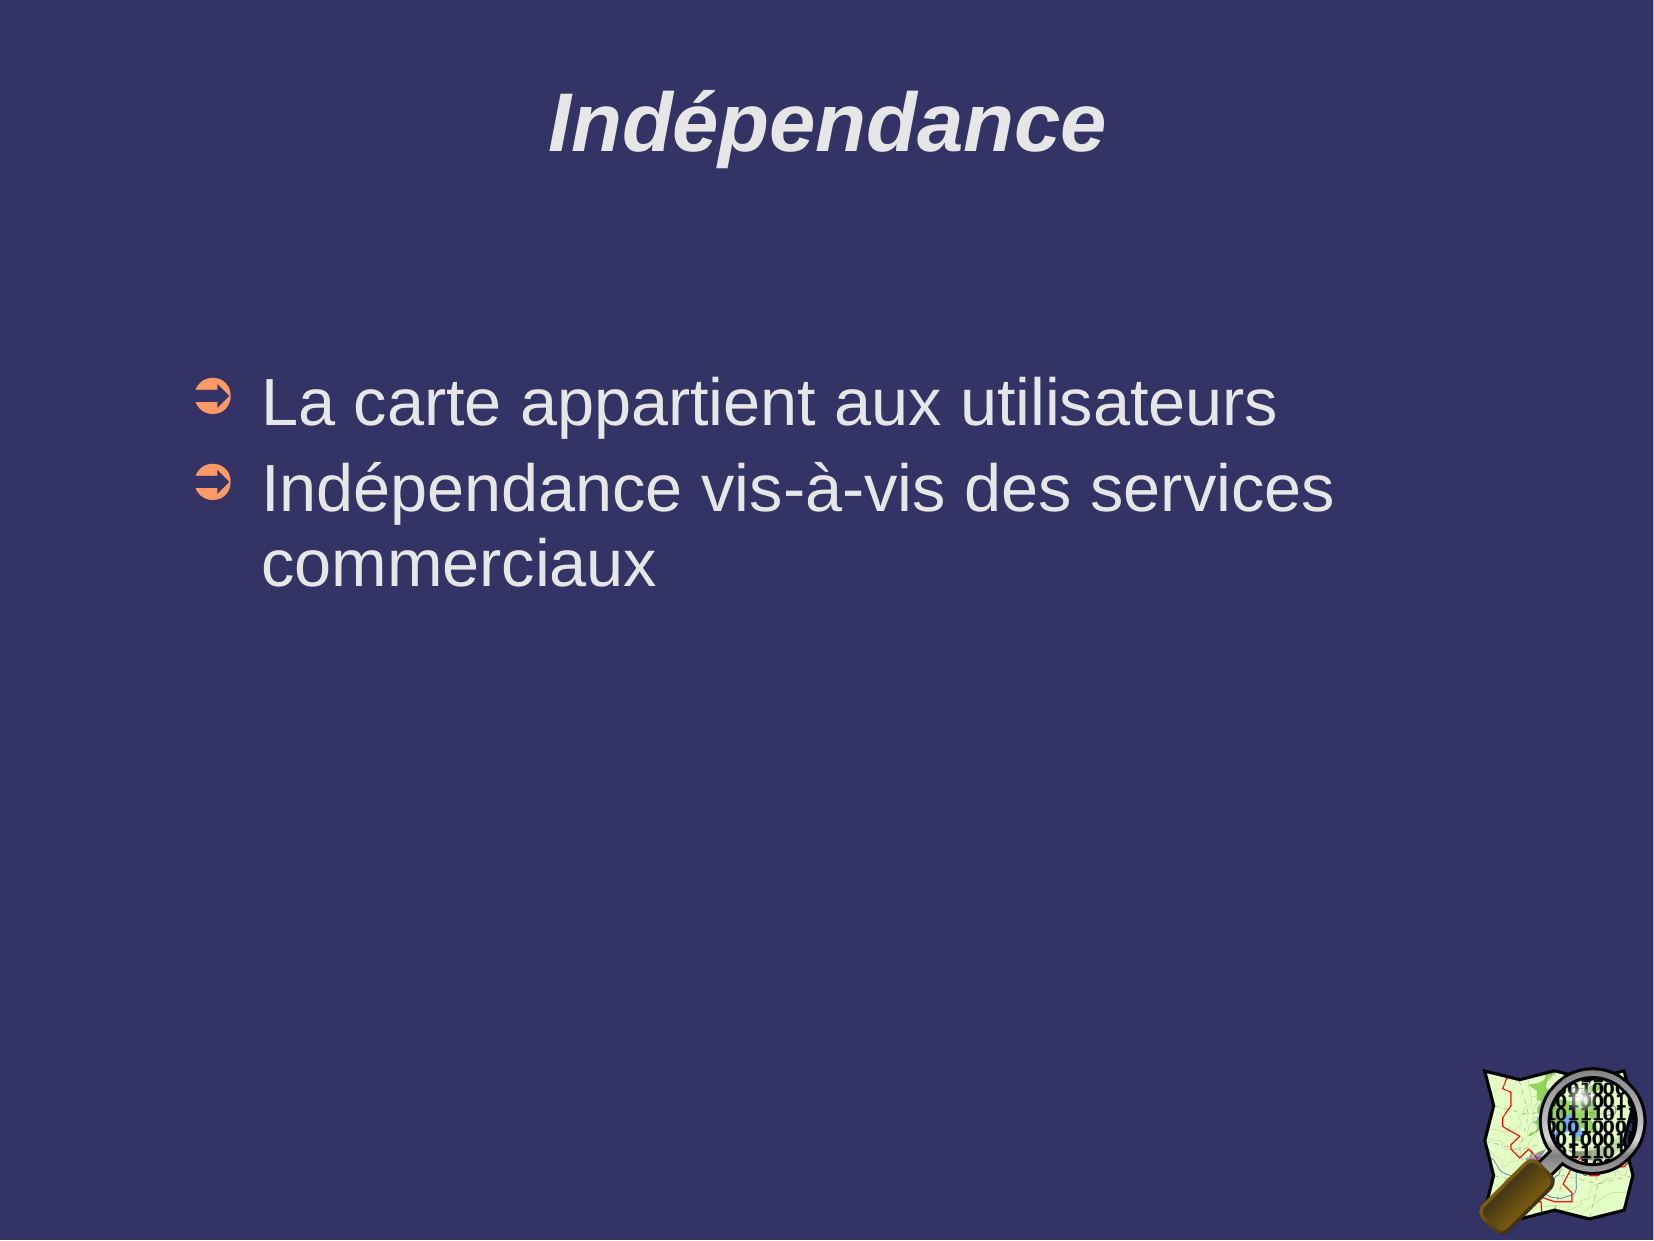

# Indépendance
La carte appartient aux utilisateurs
Indépendance vis-à-vis des services commerciaux